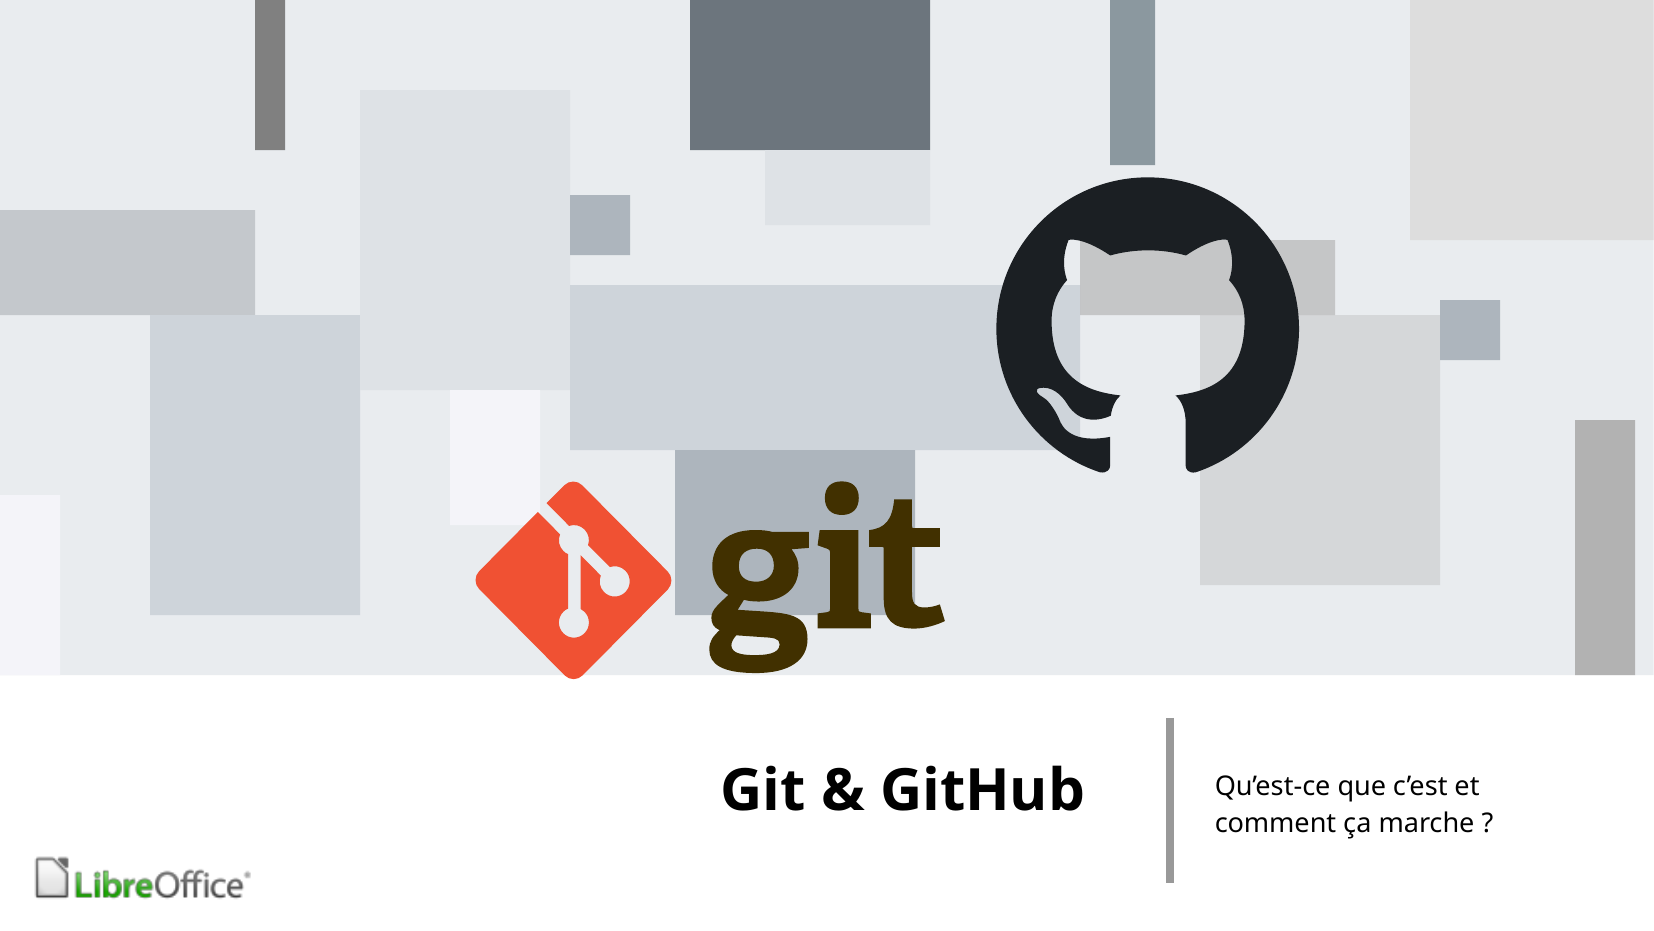

Git & GitHub
Qu’est-ce que c’est et comment ça marche ?